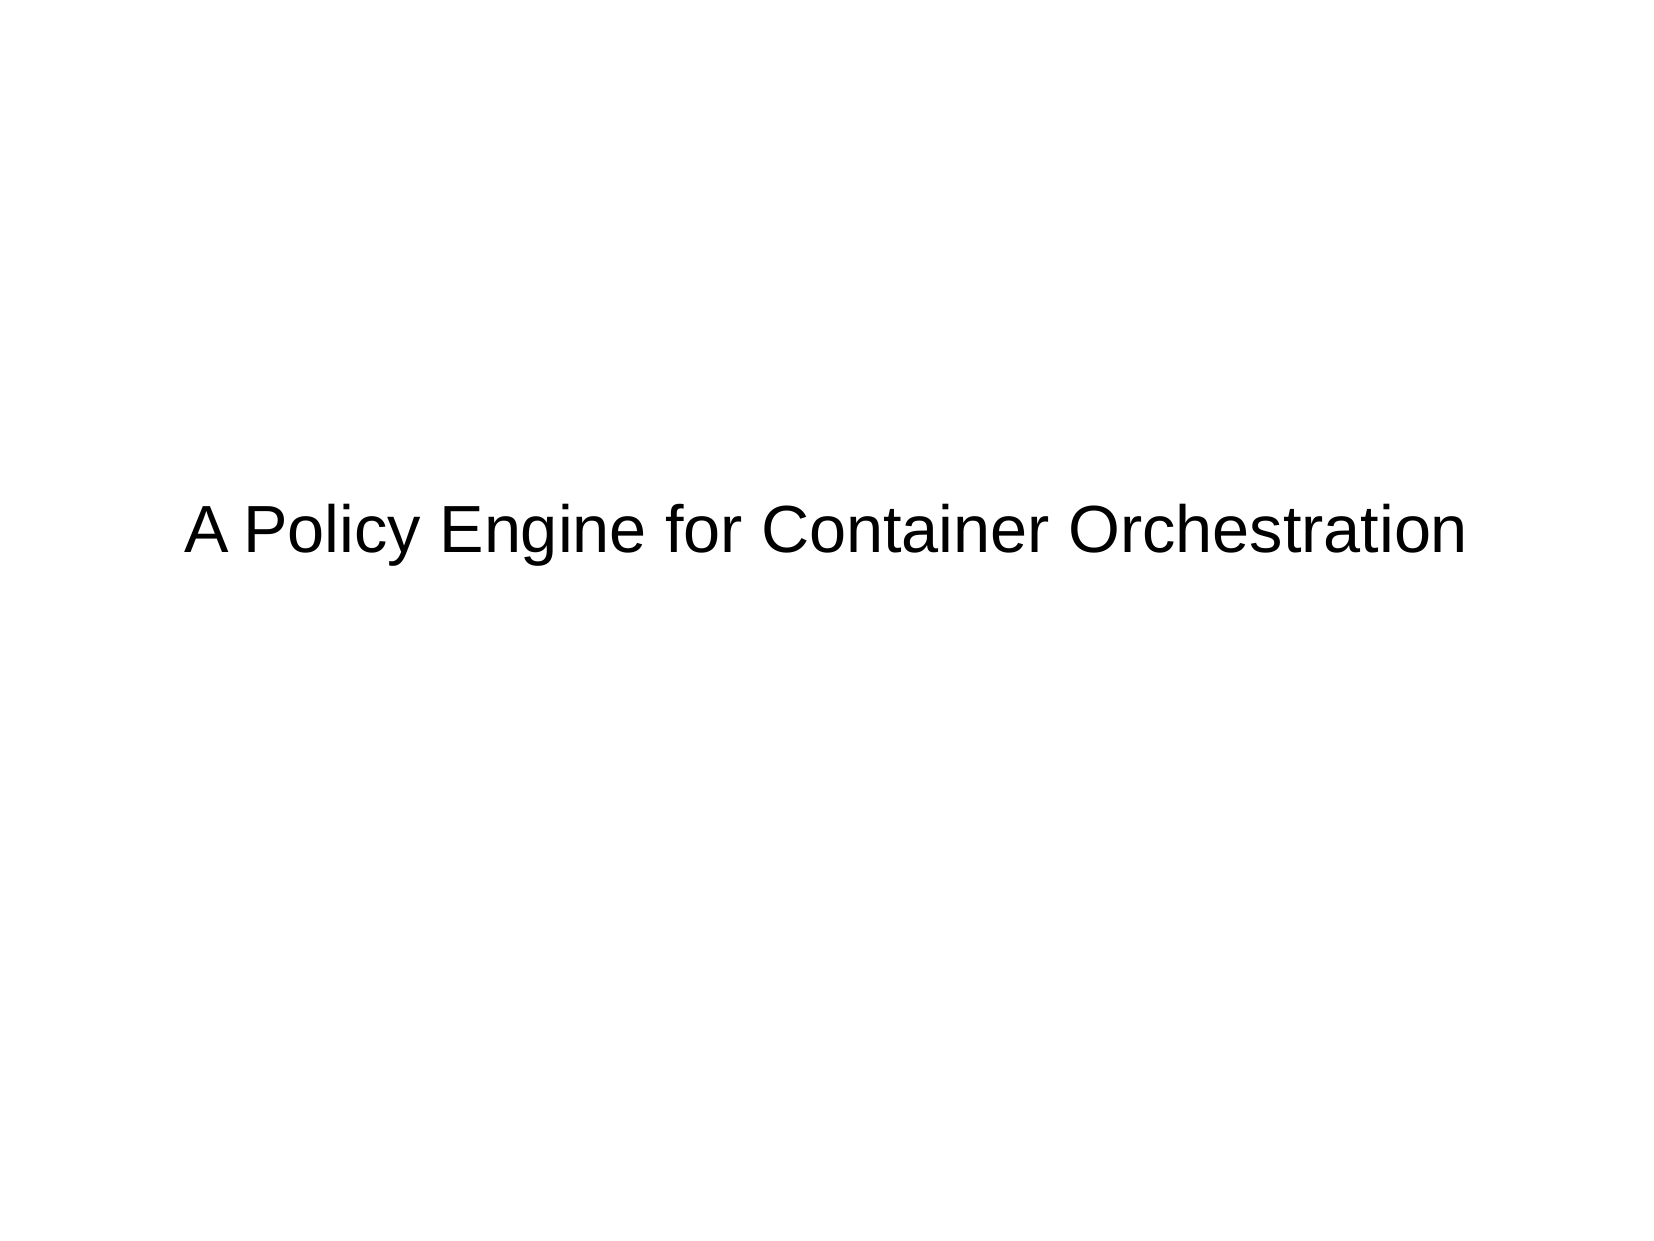

# A Policy Engine for Container Orchestration